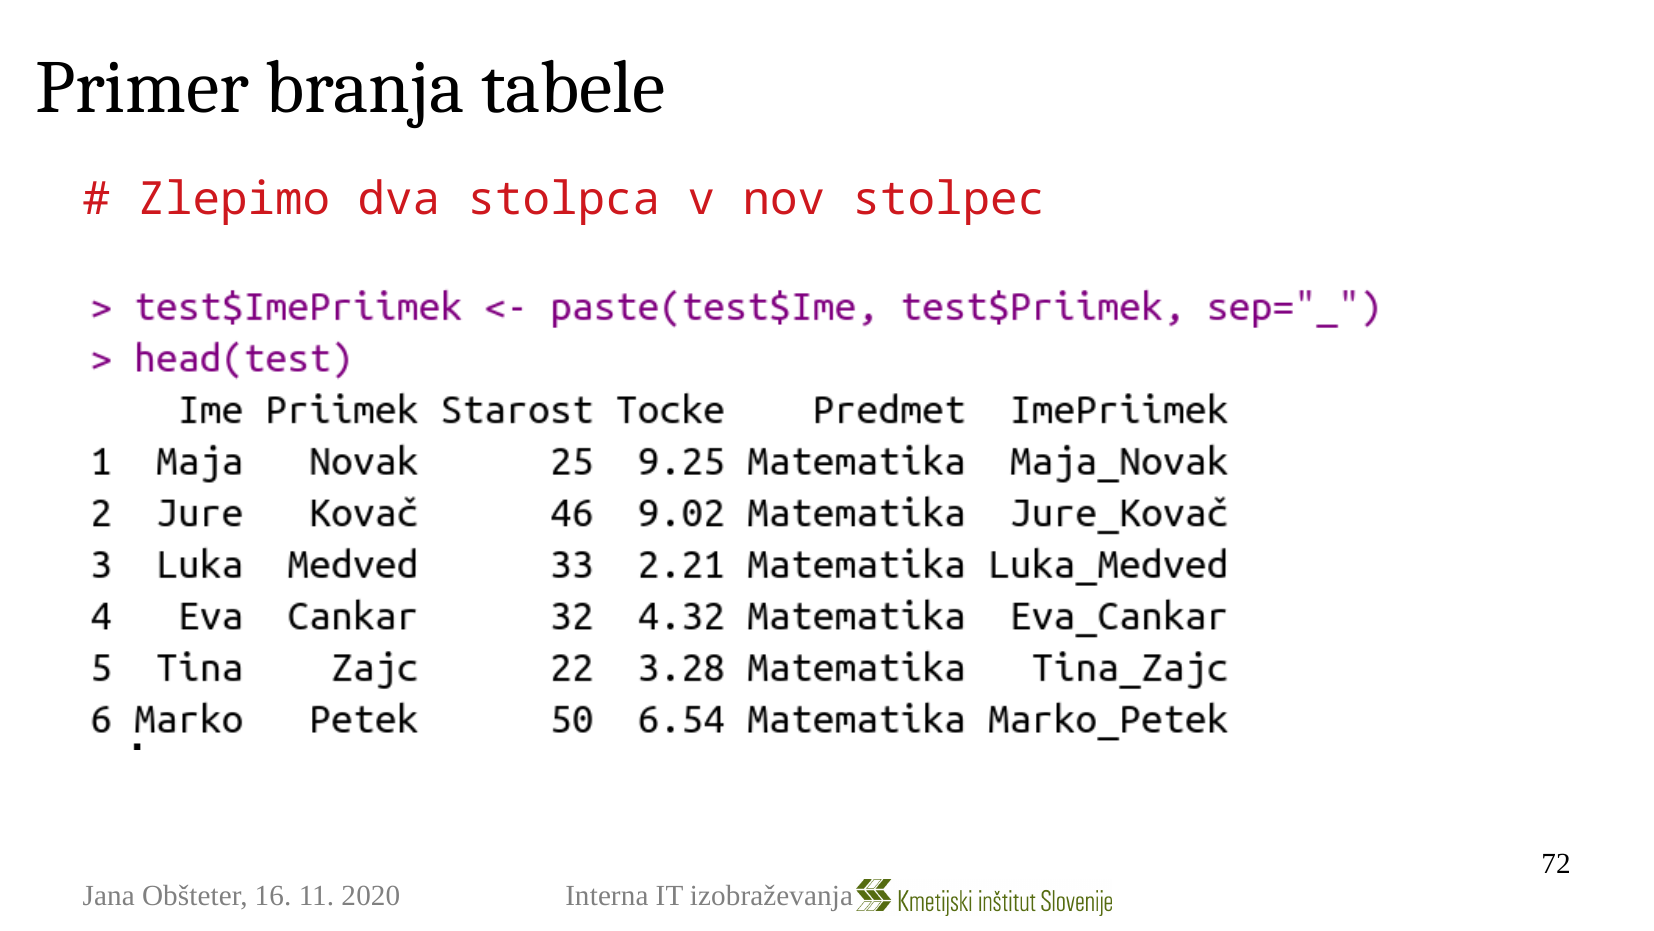

# Primer branja tabele
# Zlepimo dva stolpca v nov stolpec
72